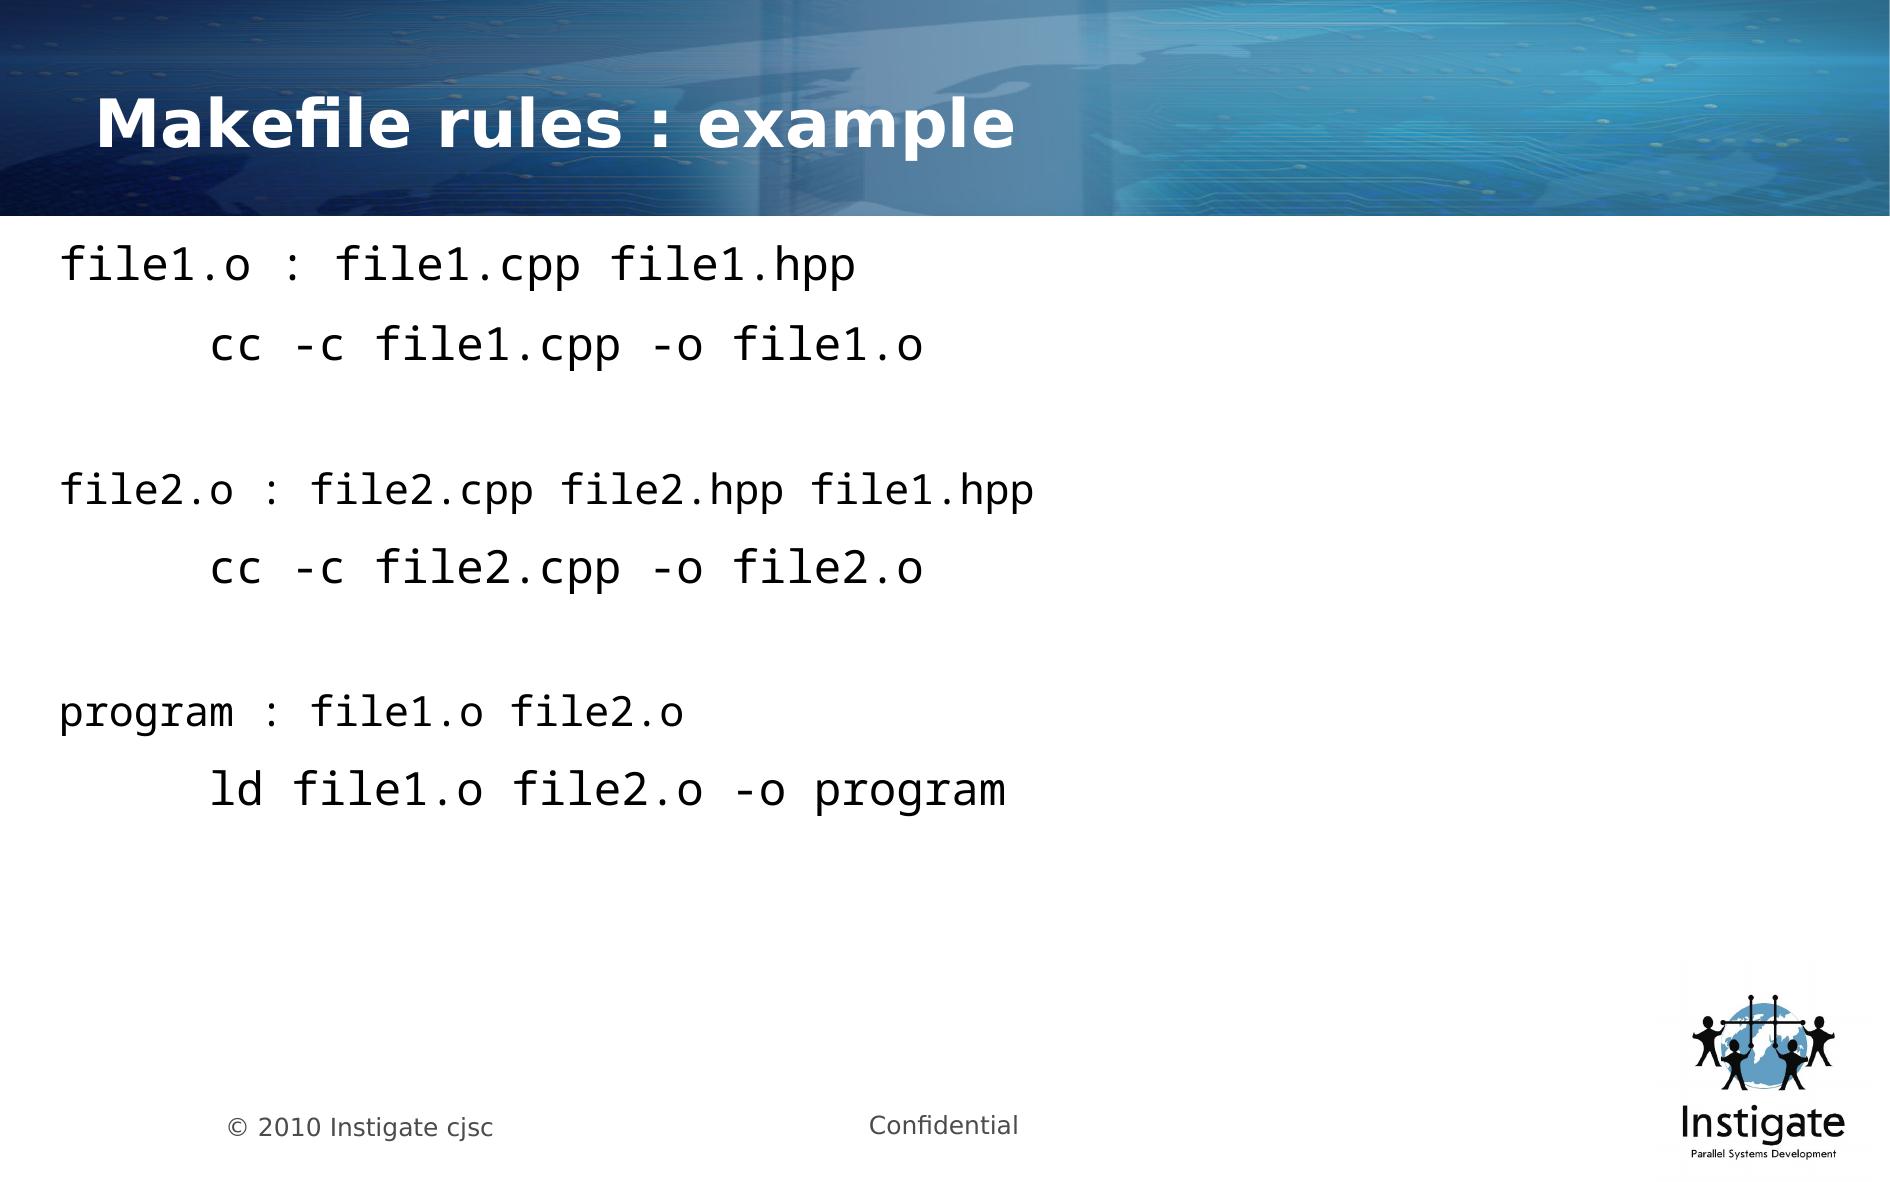

# Makefile rules : example
file1.o : file1.cpp file1.hpp
cc -c file1.cpp -o file1.o
file2.o : file2.cpp file2.hpp file1.hpp
cc -c file2.cpp -o file2.o
program : file1.o file2.o
ld file1.o file2.o -o program